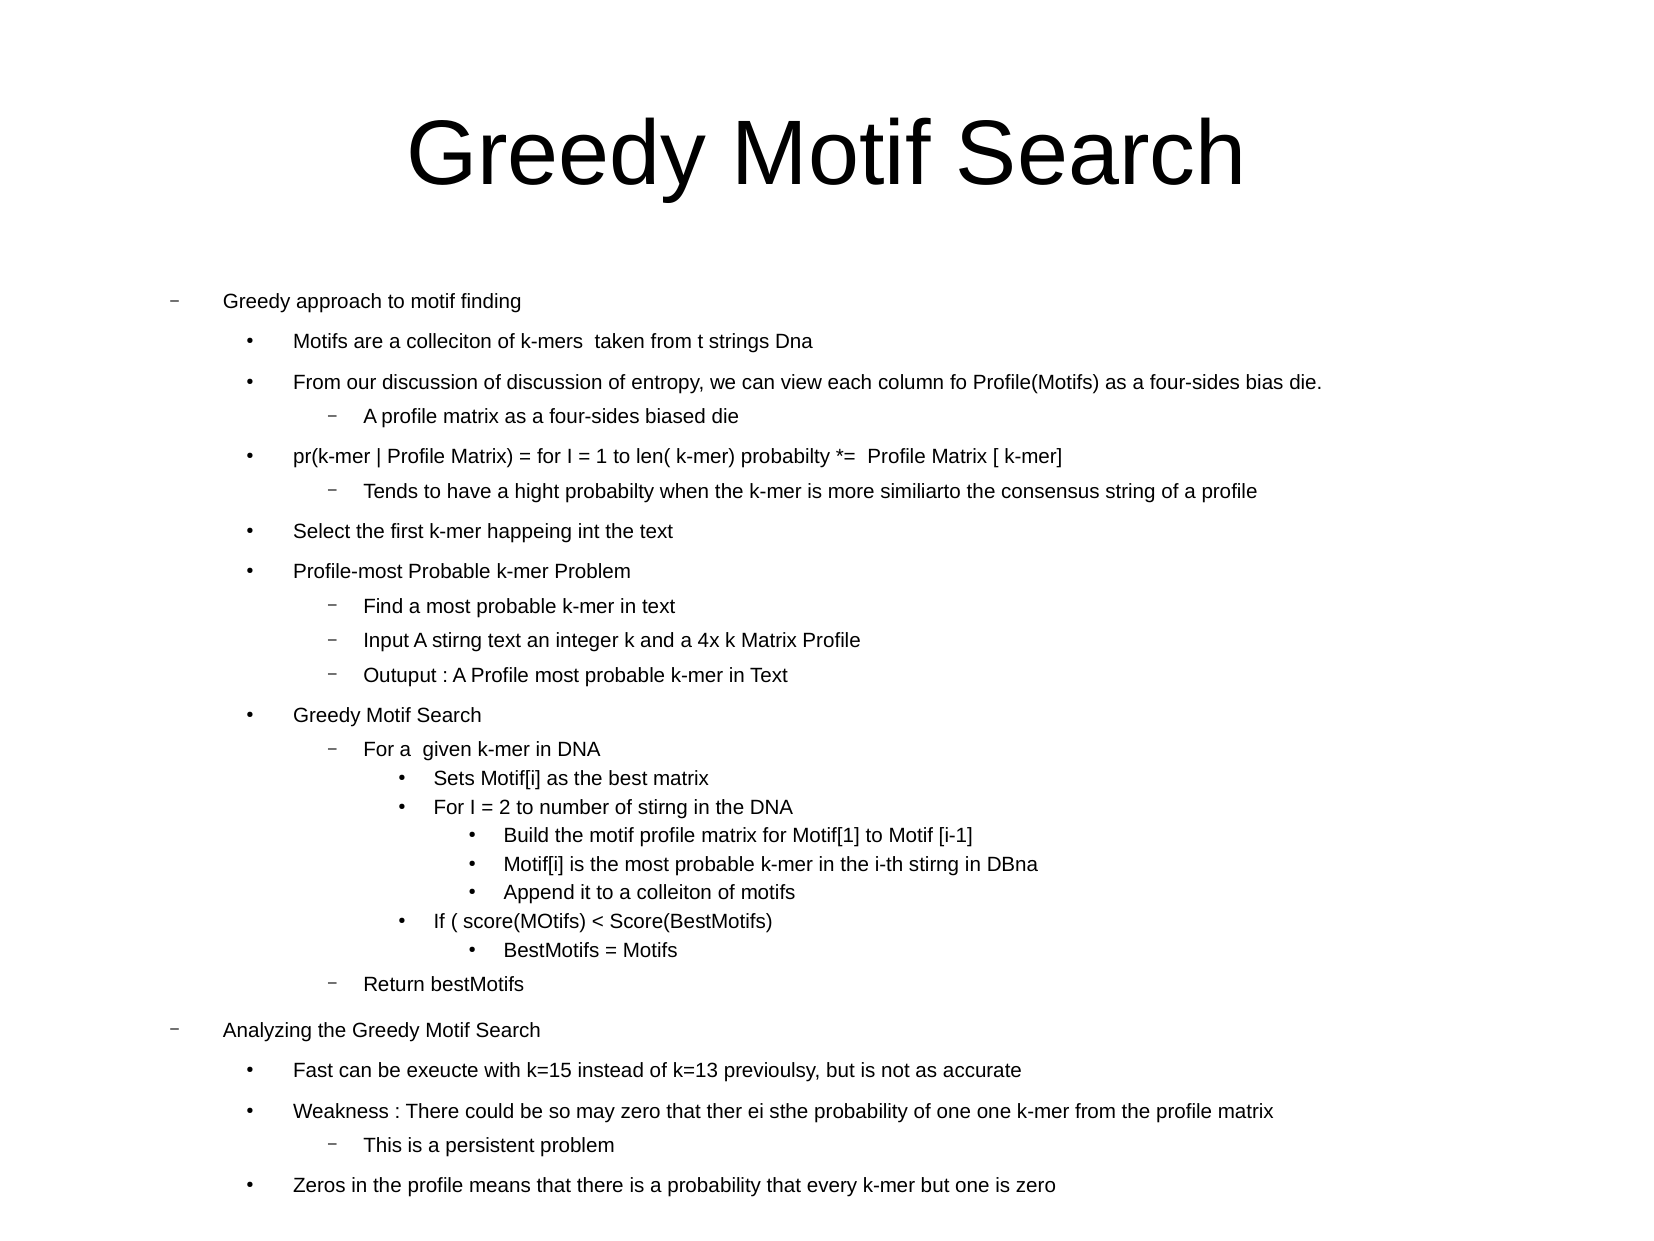

# Greedy Motif Search
Greedy approach to motif finding
Motifs are a colleciton of k-mers taken from t strings Dna
From our discussion of discussion of entropy, we can view each column fo Profile(Motifs) as a four-sides bias die.
A profile matrix as a four-sides biased die
pr(k-mer | Profile Matrix) = for I = 1 to len( k-mer) probabilty *= Profile Matrix [ k-mer]
Tends to have a hight probabilty when the k-mer is more similiarto the consensus string of a profile
Select the first k-mer happeing int the text
Profile-most Probable k-mer Problem
Find a most probable k-mer in text
Input A stirng text an integer k and a 4x k Matrix Profile
Outuput : A Profile most probable k-mer in Text
Greedy Motif Search
For a given k-mer in DNA
Sets Motif[i] as the best matrix
For I = 2 to number of stirng in the DNA
Build the motif profile matrix for Motif[1] to Motif [i-1]
Motif[i] is the most probable k-mer in the i-th stirng in DBna
Append it to a colleiton of motifs
If ( score(MOtifs) < Score(BestMotifs)
BestMotifs = Motifs
Return bestMotifs
Analyzing the Greedy Motif Search
Fast can be exeucte with k=15 instead of k=13 previoulsy, but is not as accurate
Weakness : There could be so may zero that ther ei sthe probability of one one k-mer from the profile matrix
This is a persistent problem
Zeros in the profile means that there is a probability that every k-mer but one is zero